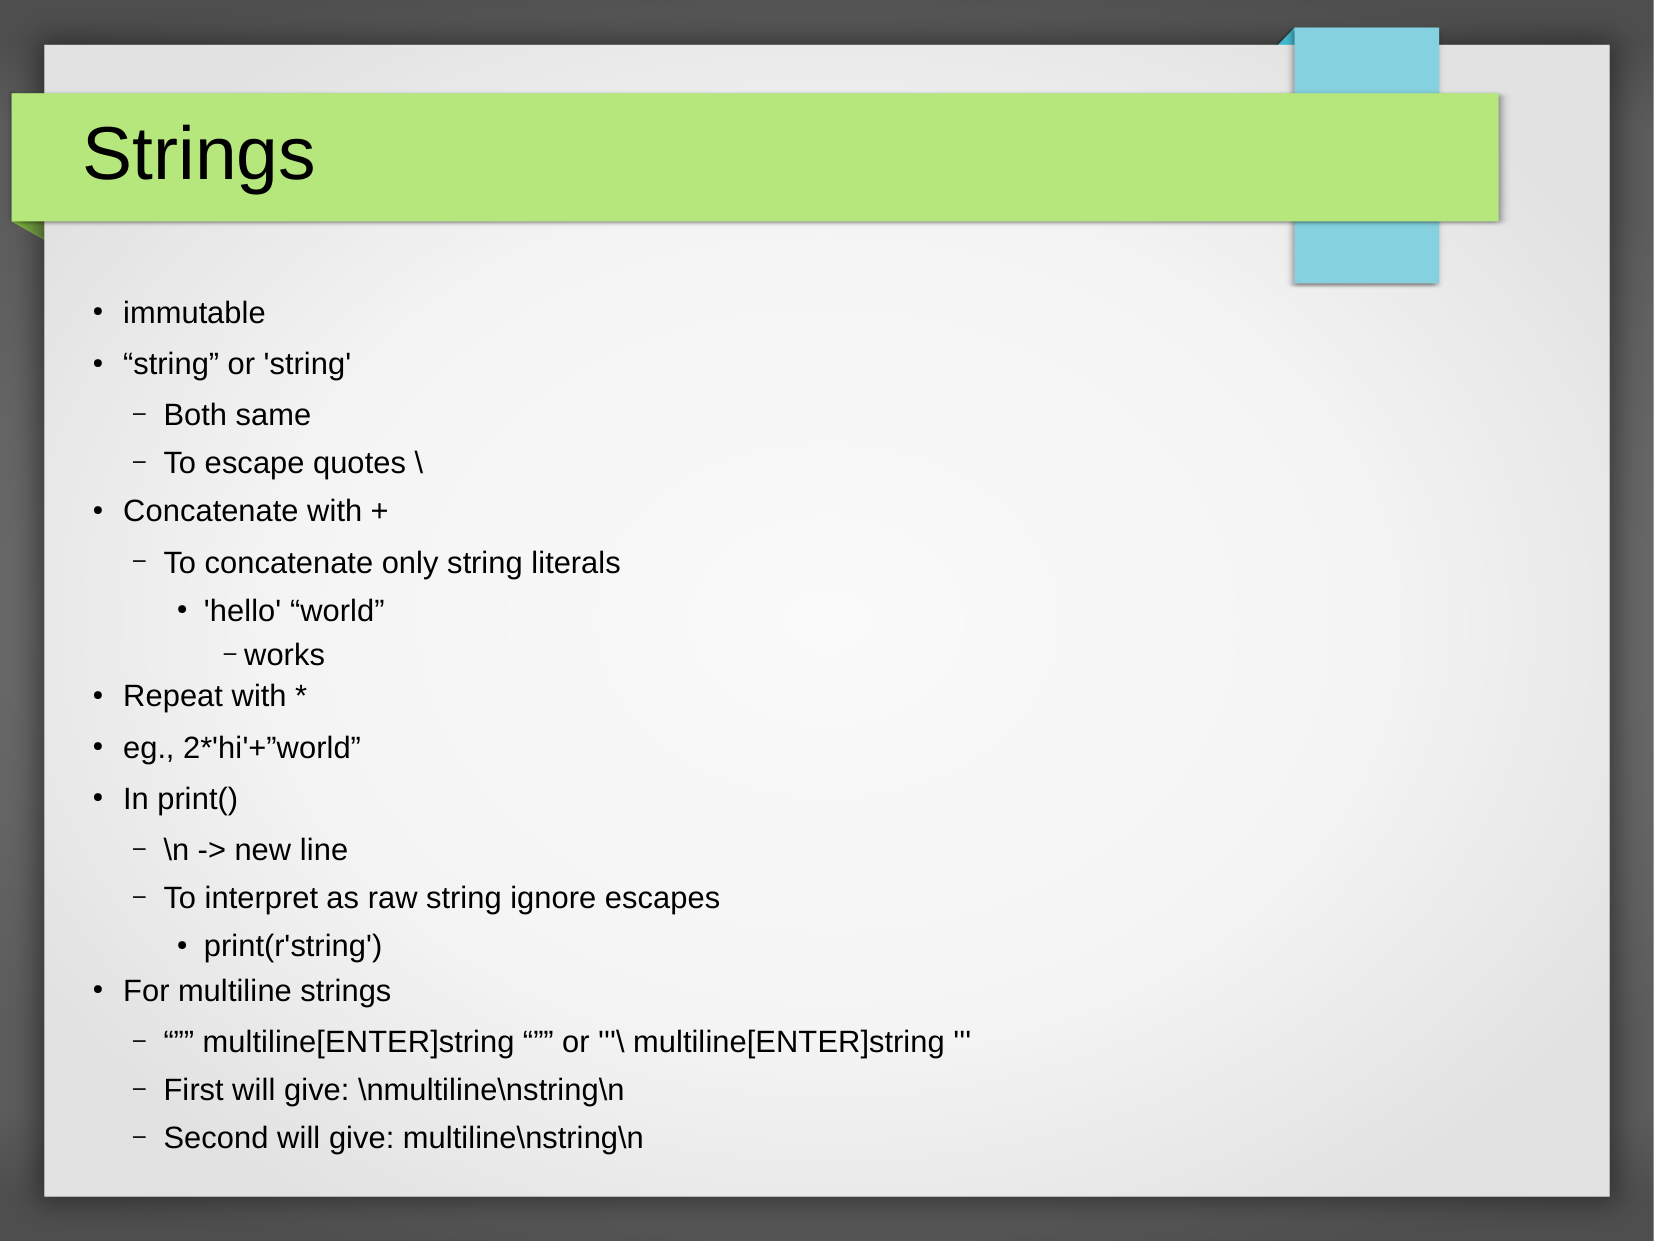

# Strings
immutable
“string” or 'string'
Both same
To escape quotes \
Concatenate with +
To concatenate only string literals
'hello' “world”
works
Repeat with *
eg., 2*'hi'+”world”
In print()
\n -> new line
To interpret as raw string ignore escapes
print(r'string')
For multiline strings
“”” multiline[ENTER]string “”” or '''\ multiline[ENTER]string '''
First will give: \nmultiline\nstring\n
Second will give: multiline\nstring\n